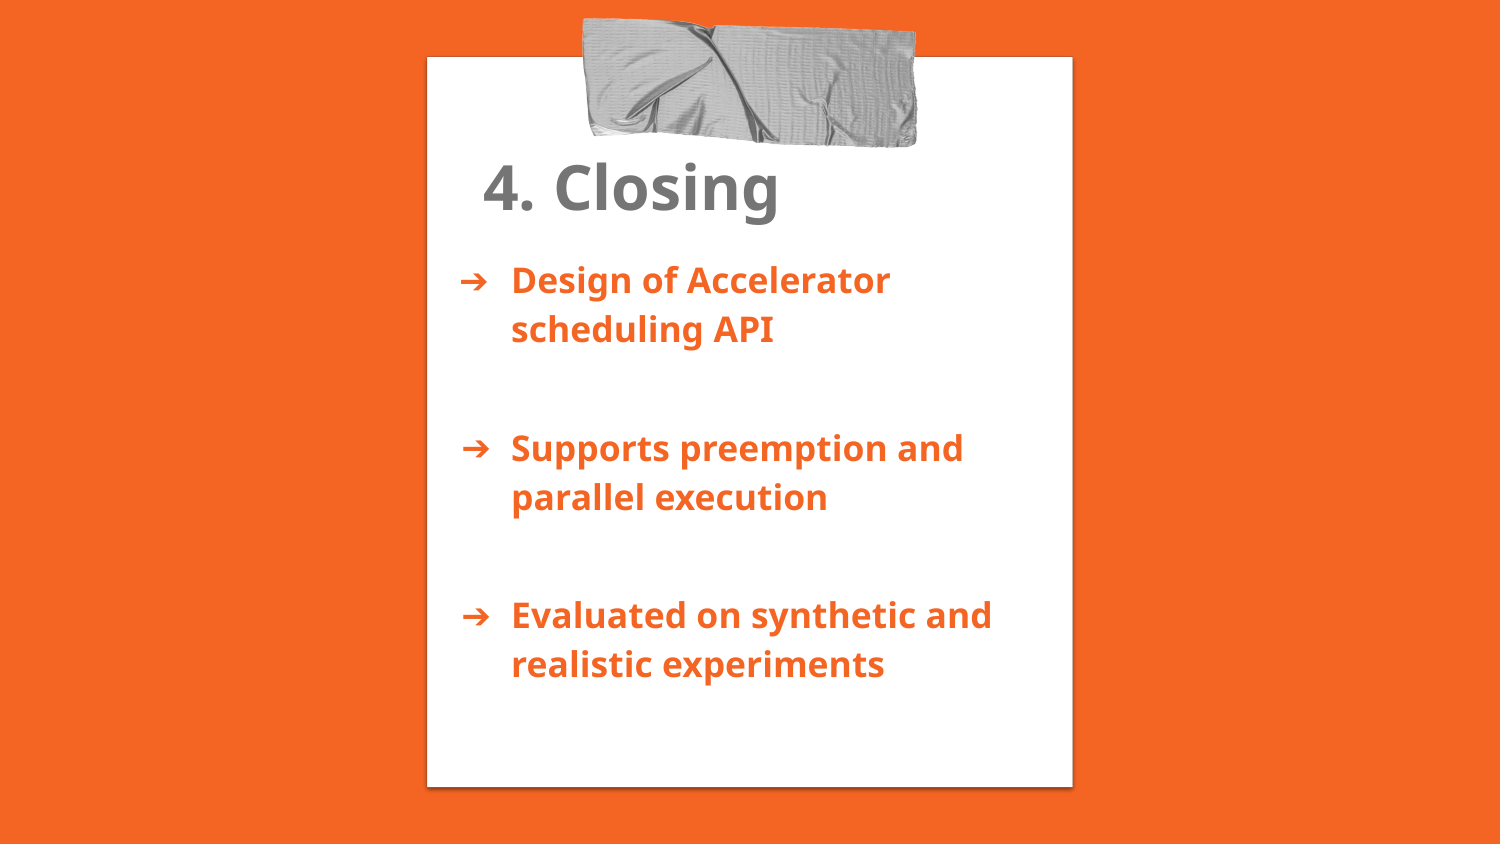

4. Closing
# Design of Accelerator scheduling API
Supports preemption and parallel execution
Evaluated on synthetic and realistic experiments